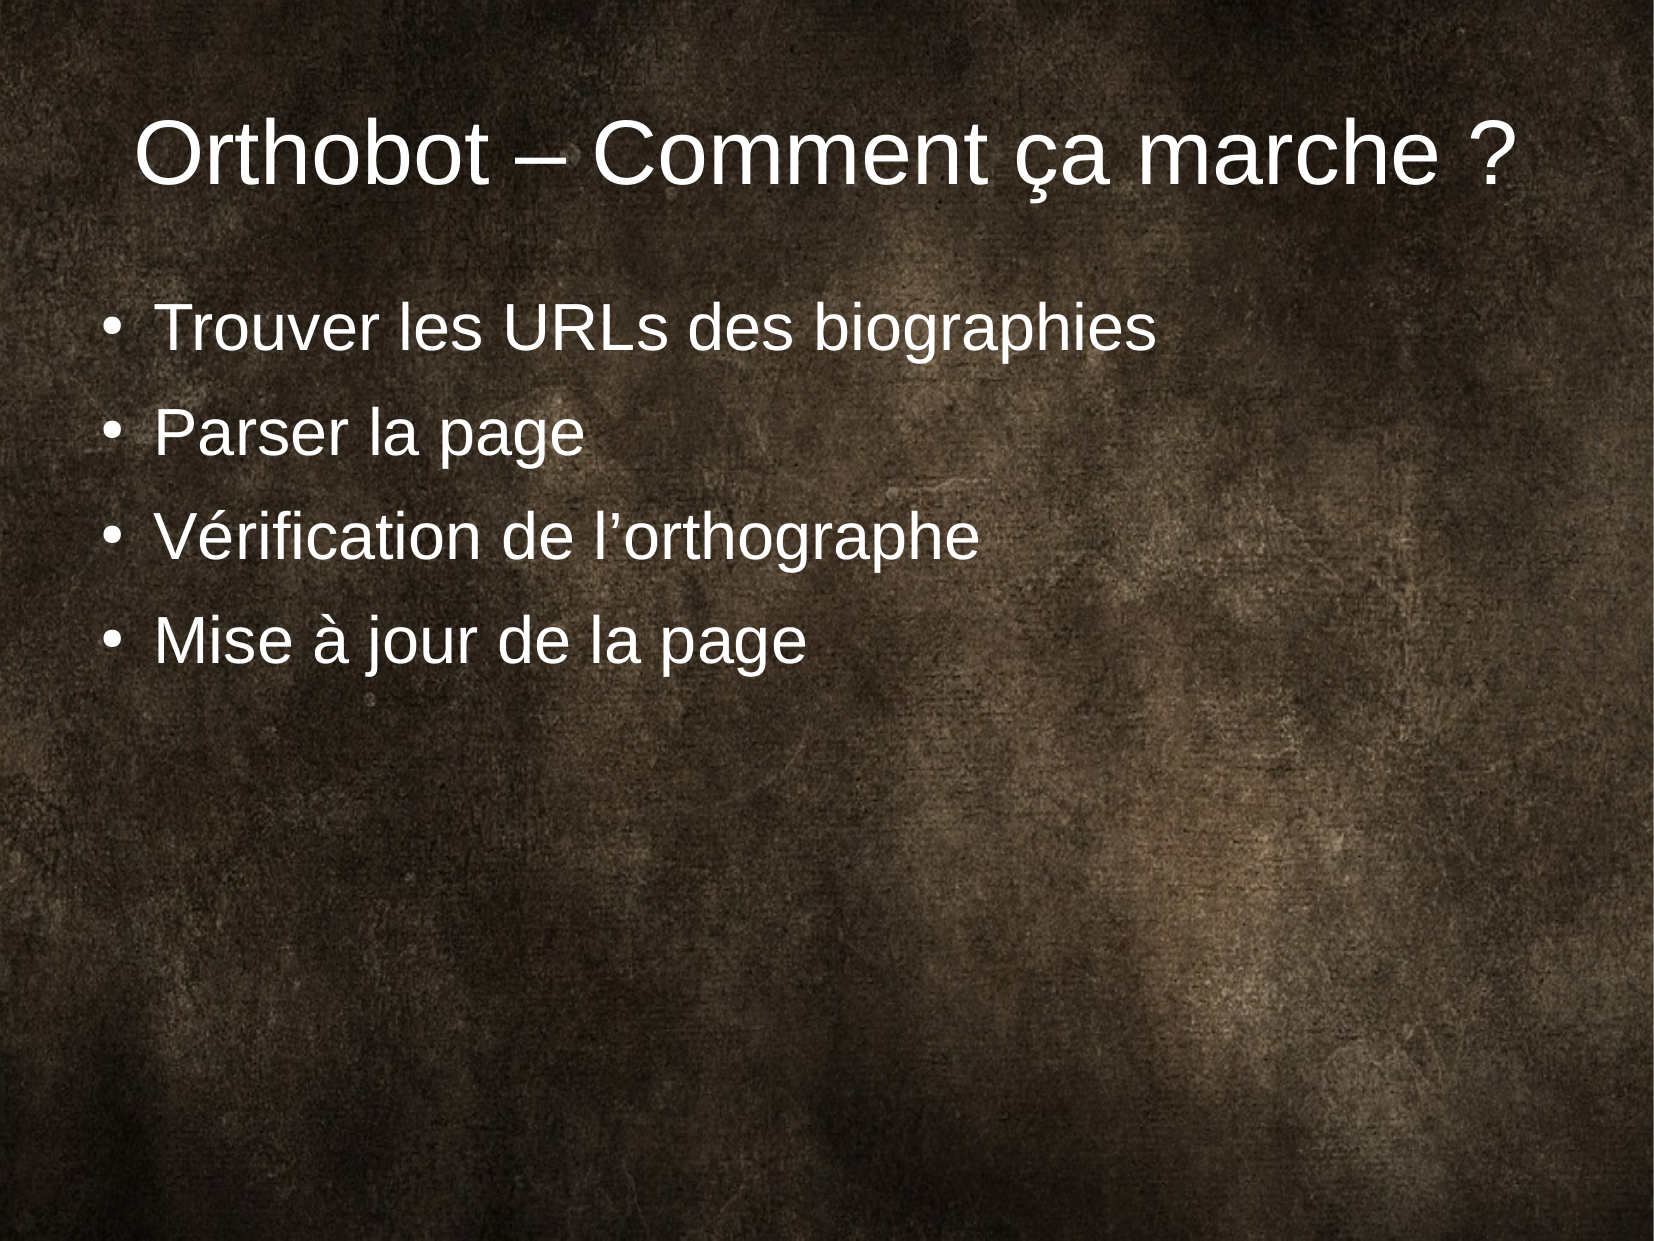

# Orthobot – Comment ça marche ?
Trouver les URLs des biographies
Parser la page
Vérification de l’orthographe
Mise à jour de la page